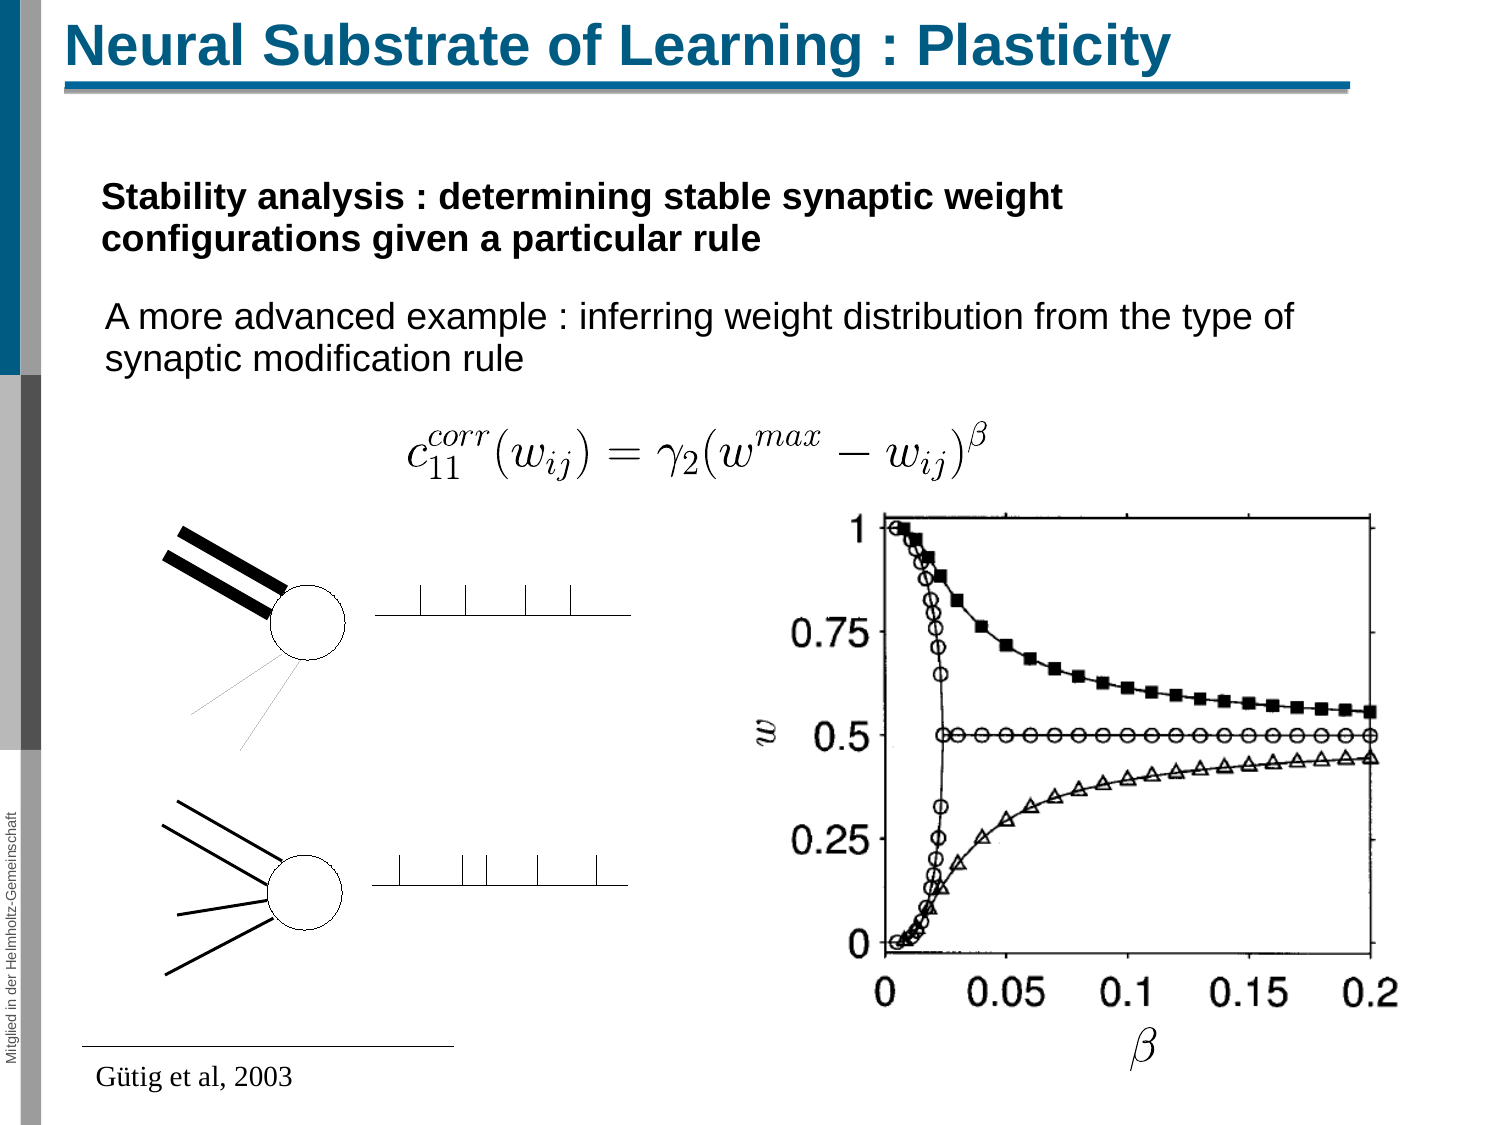

Neural Substrate of Learning : Plasticity
Stability analysis : determining stable synaptic weight configurations given a particular rule
A more advanced example : inferring weight distribution from the type of
synaptic modification rule
Gütig et al, 2003